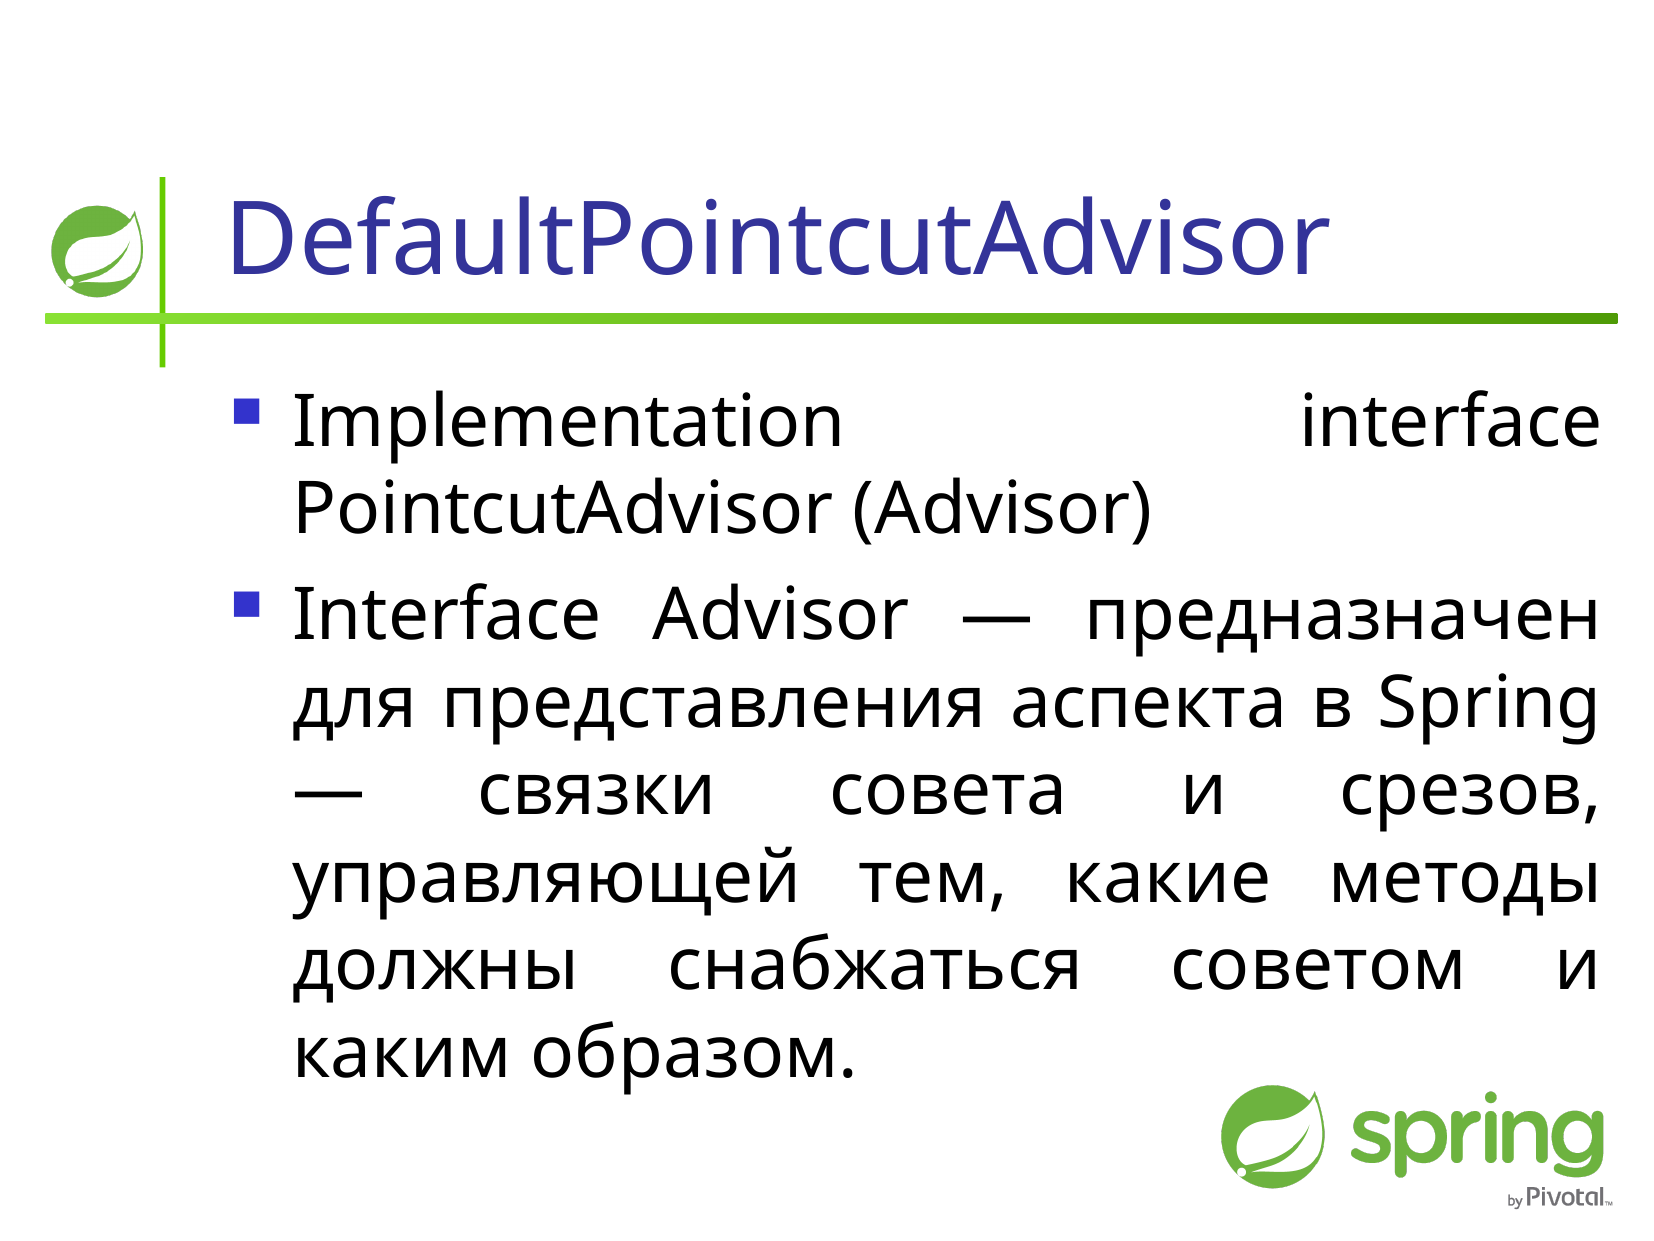

# DefaultPointcutAdvisor
Implementation interface PointcutAdvisor (Advisor)
Interface Advisor — предназначен для представления аспекта в Spring — связки совета и срезов, управляющей тем, какие методы должны снабжаться советом и каким образом.